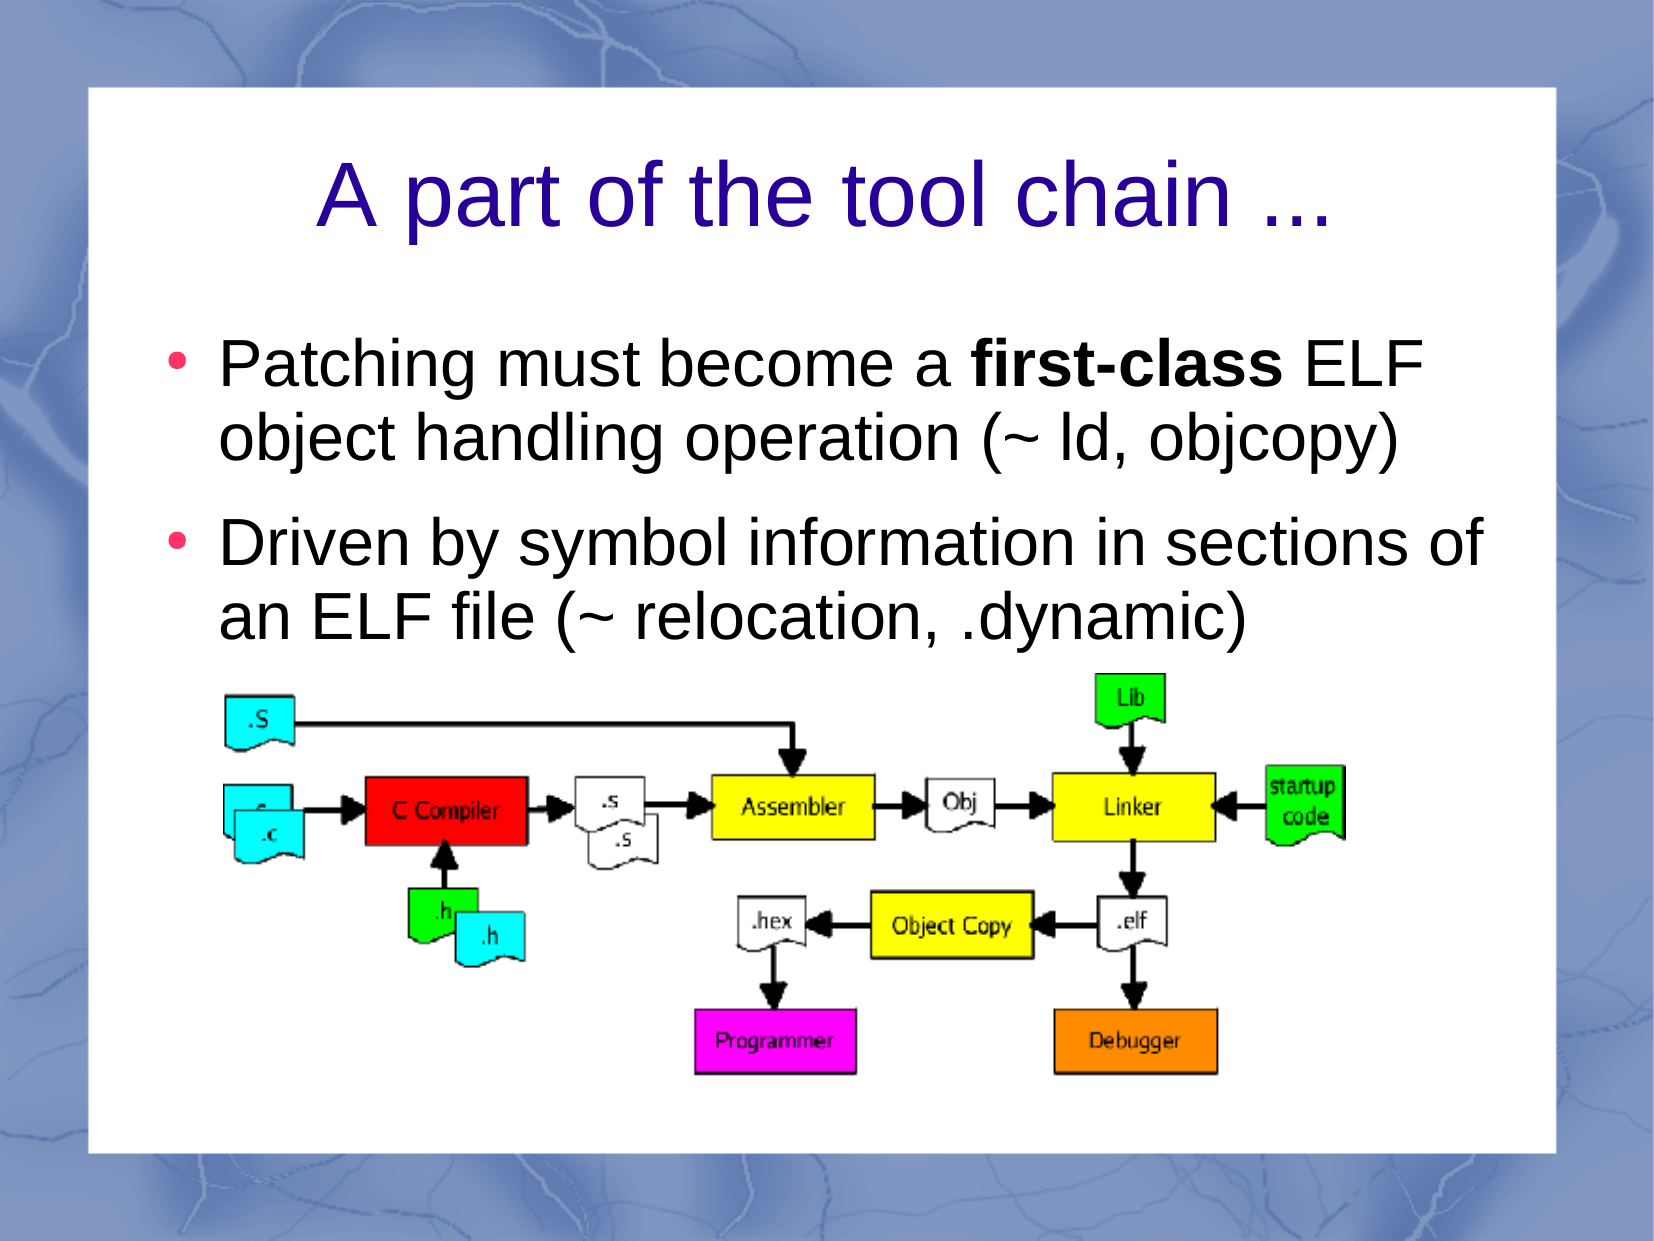

# A part of the tool chain ...
Patching must become a first-class ELF object handling operation (~ ld, objcopy)
Driven by symbol information in sections of an ELF file (~ relocation, .dynamic)